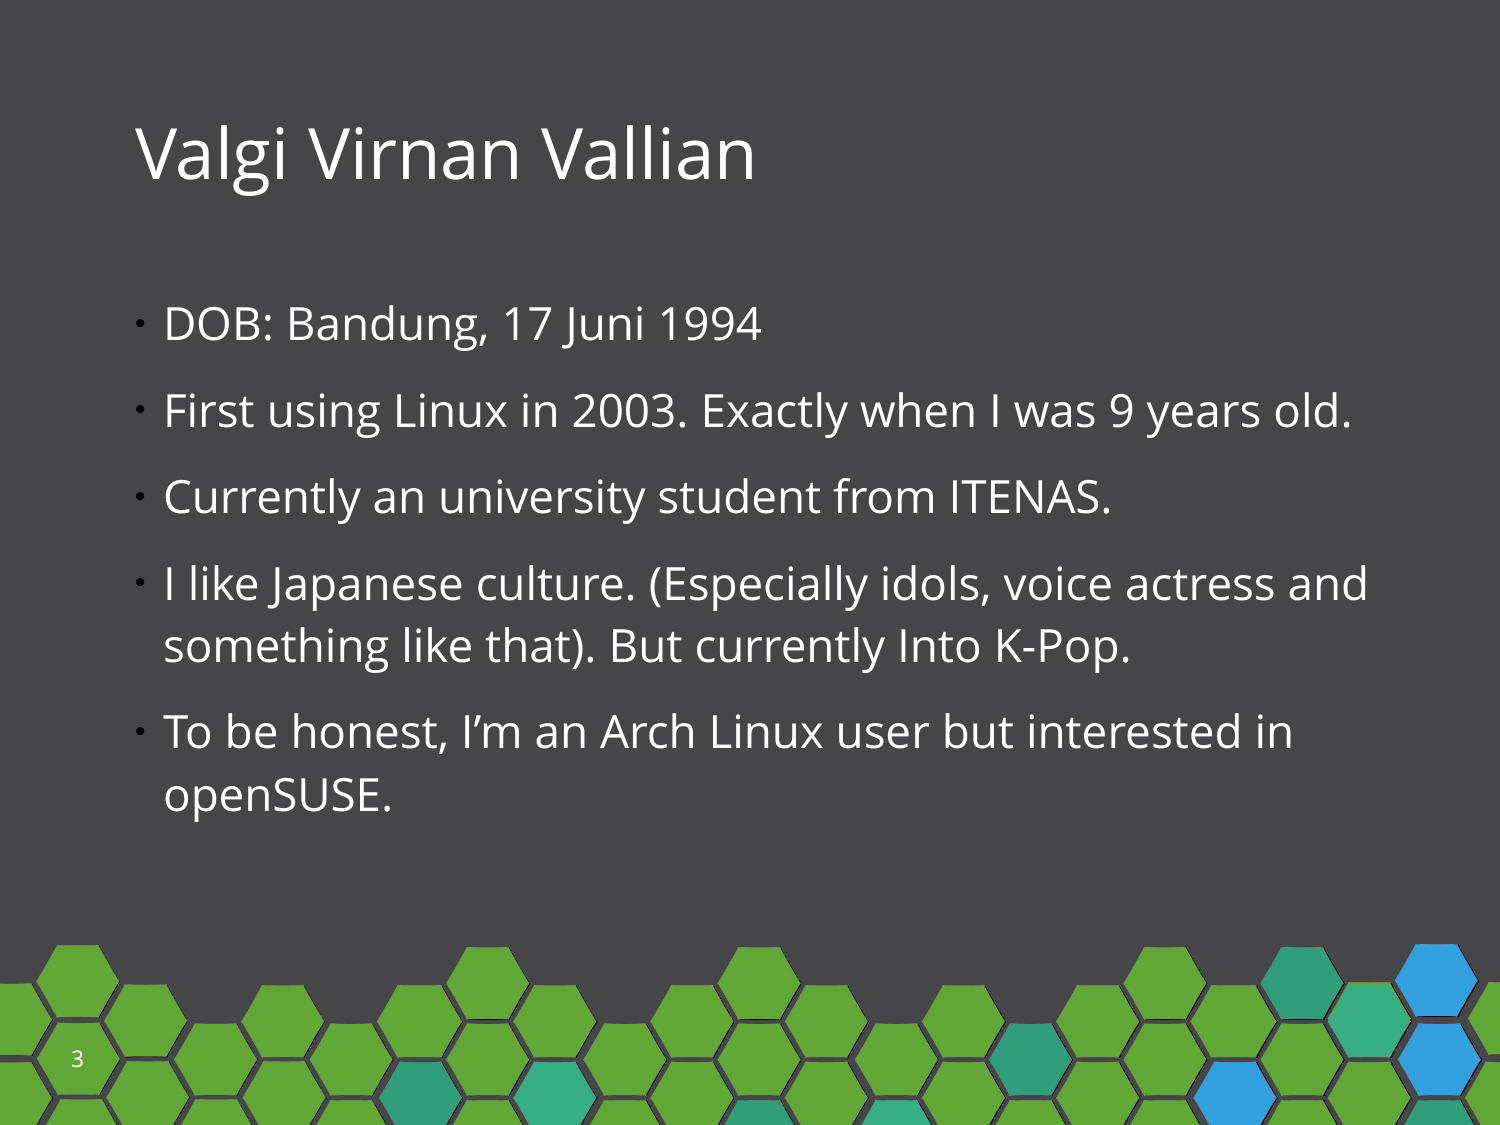

# Valgi Virnan Vallian
DOB: Bandung, 17 Juni 1994
First using Linux in 2003. Exactly when I was 9 years old.
Currently an university student from ITENAS.
I like Japanese culture. (Especially idols, voice actress and something like that). But currently Into K-Pop.
To be honest, I’m an Arch Linux user but interested in openSUSE.